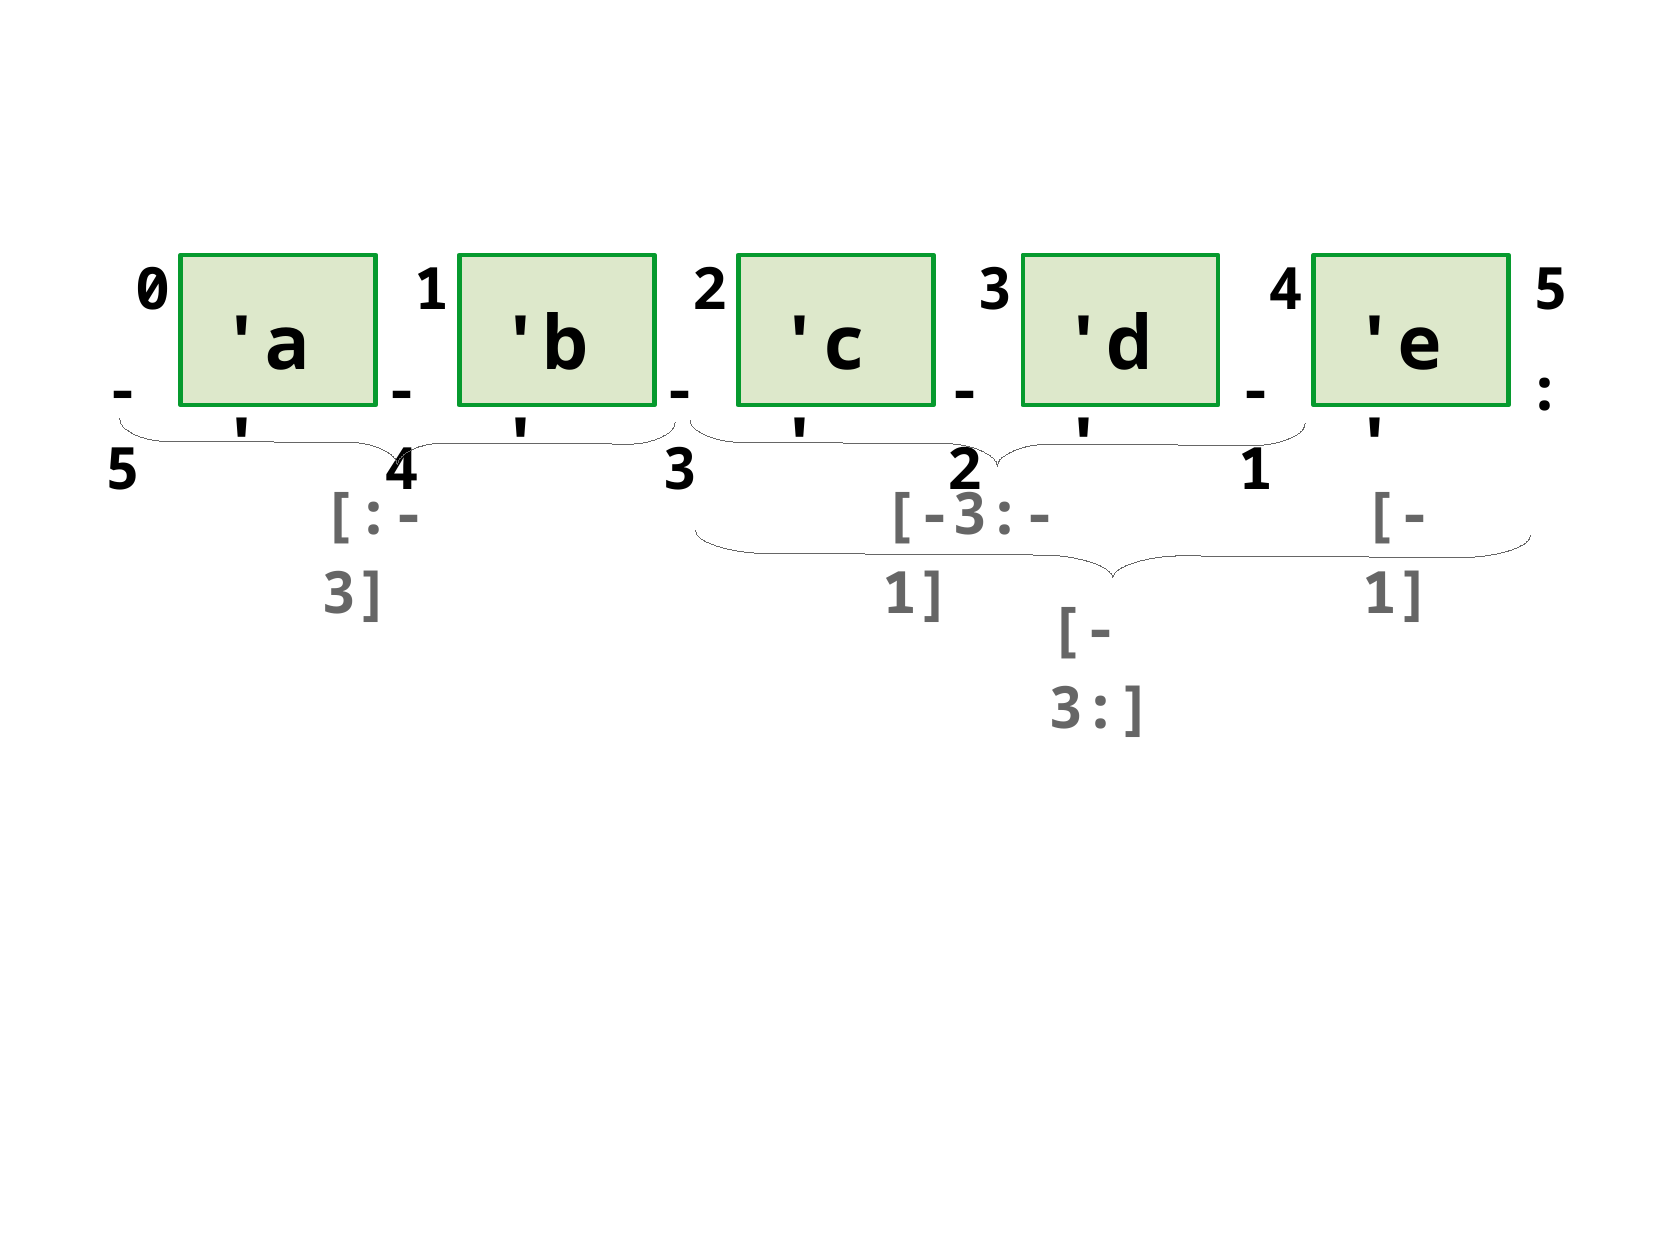

0
1
2
3
4
5
'a'
'b'
'c'
'd'
'e'
-5
-4
-3
-2
-1
:
[:-3]
[-3:-1]
[-1]
[-3:]